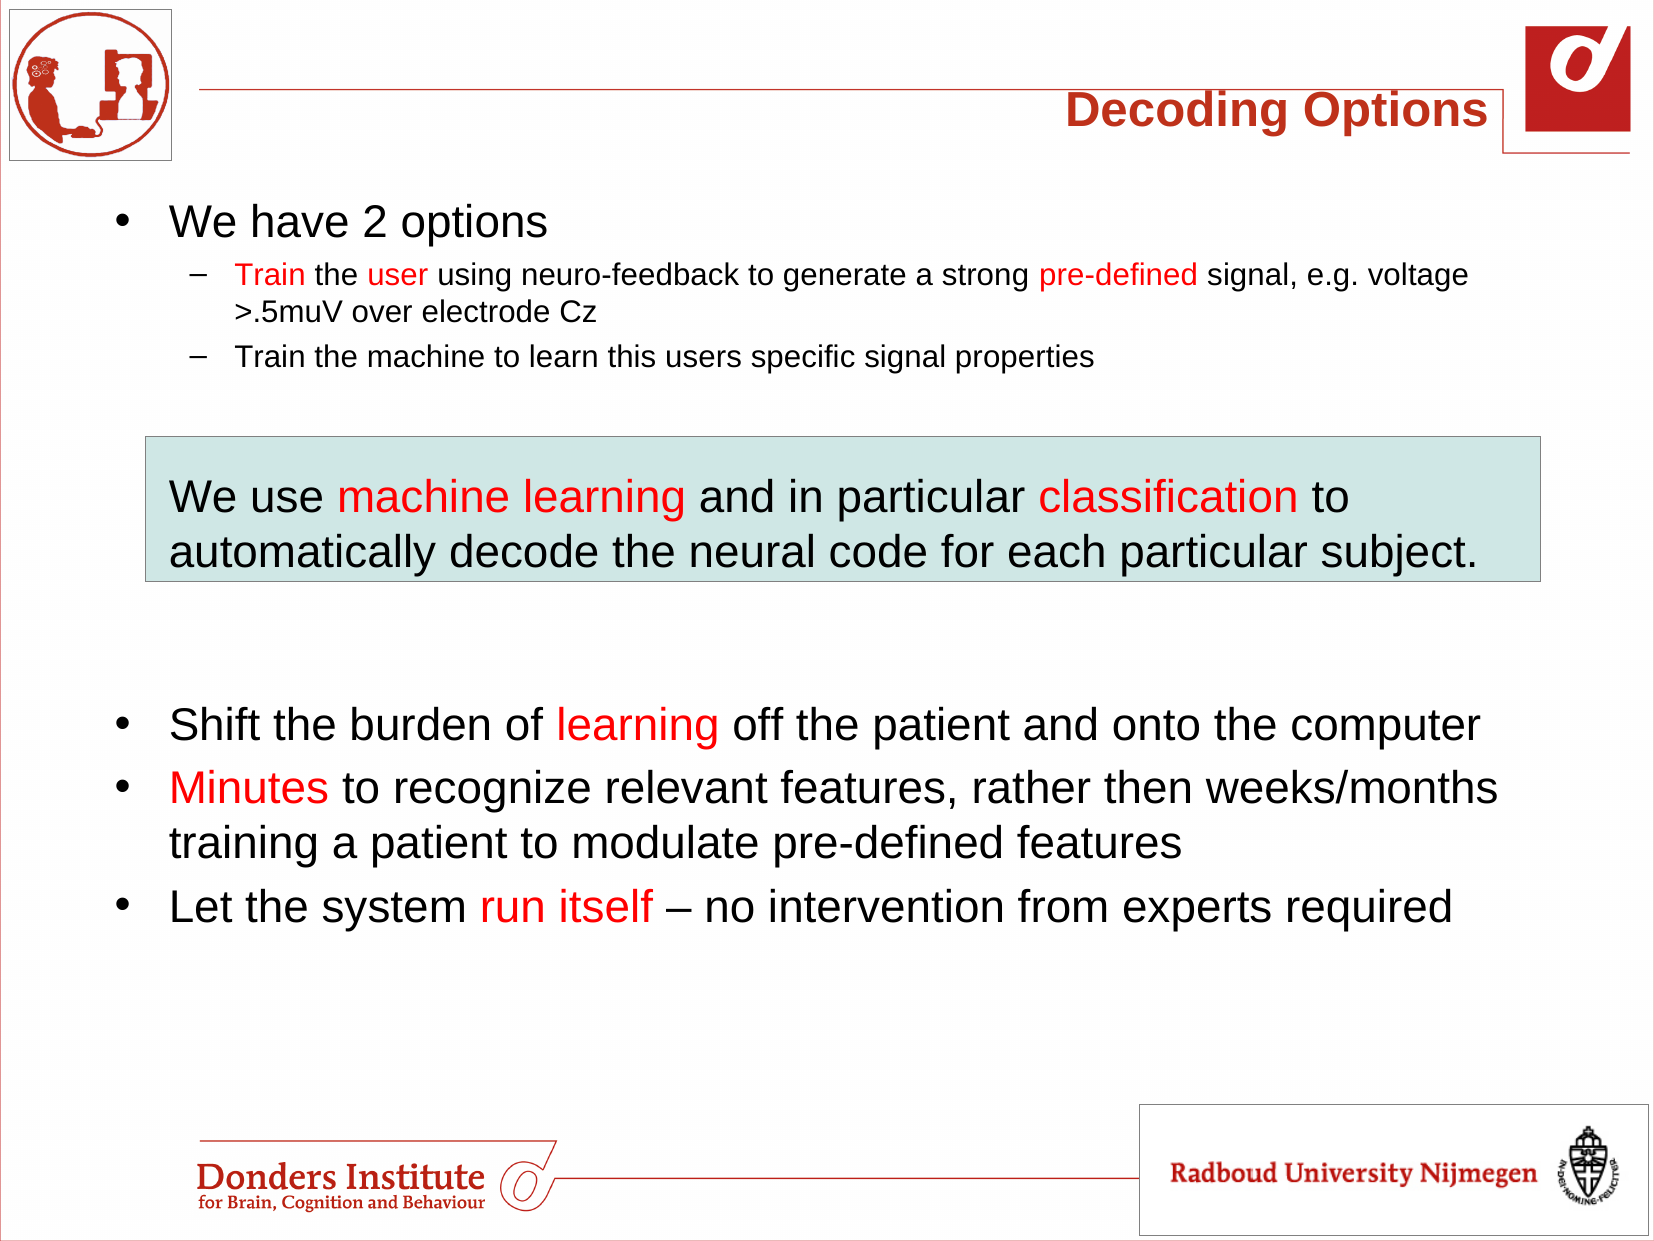

# Decoding Options
We have 2 options
Train the user using neuro-feedback to generate a strong pre-defined signal, e.g. voltage >.5muV over electrode Cz
Train the machine to learn this users specific signal properties
We use machine learning and in particular classification to automatically decode the neural code for each particular subject.
Shift the burden of learning off the patient and onto the computer
Minutes to recognize relevant features, rather then weeks/months training a patient to modulate pre-defined features
Let the system run itself – no intervention from experts required